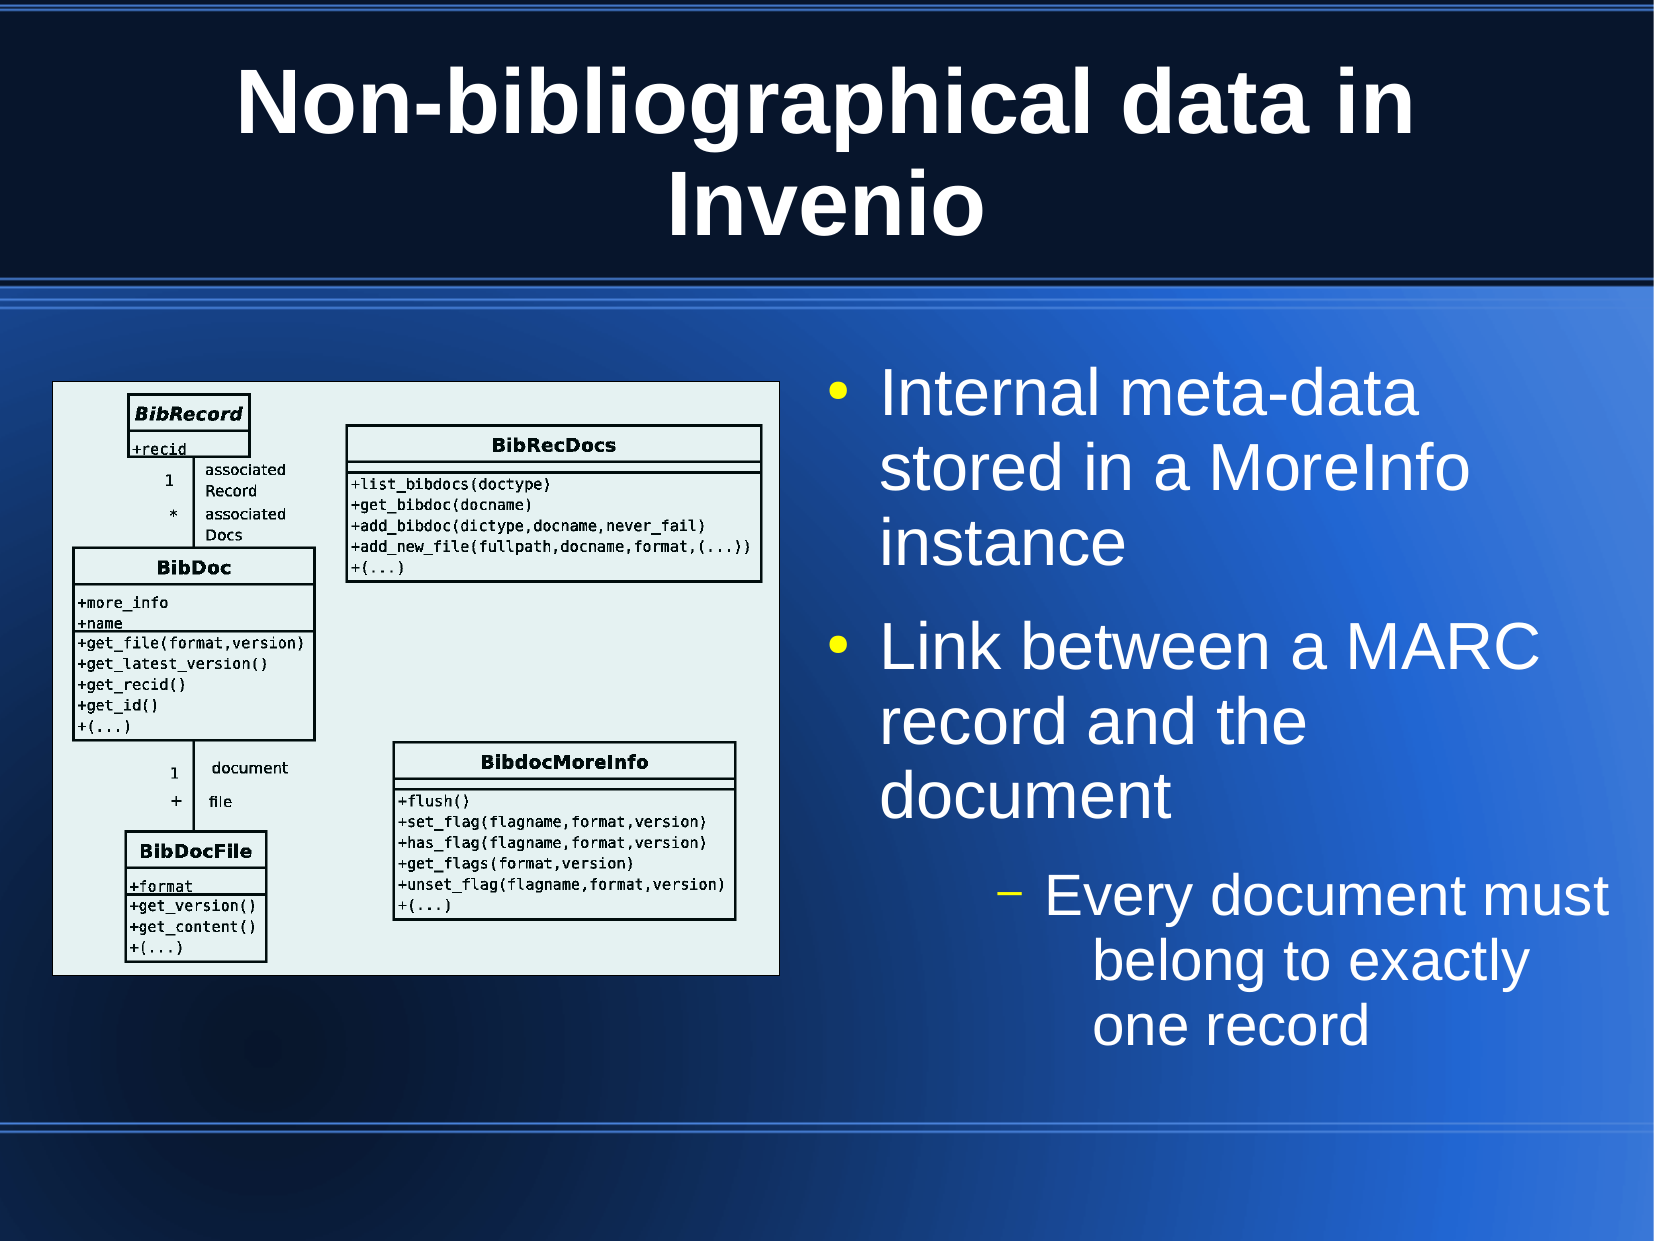

# Non-bibliographical data in Invenio
Internal meta-data stored in a MoreInfo instance
Link between a MARC record and the document
Every document must belong to exactly one record